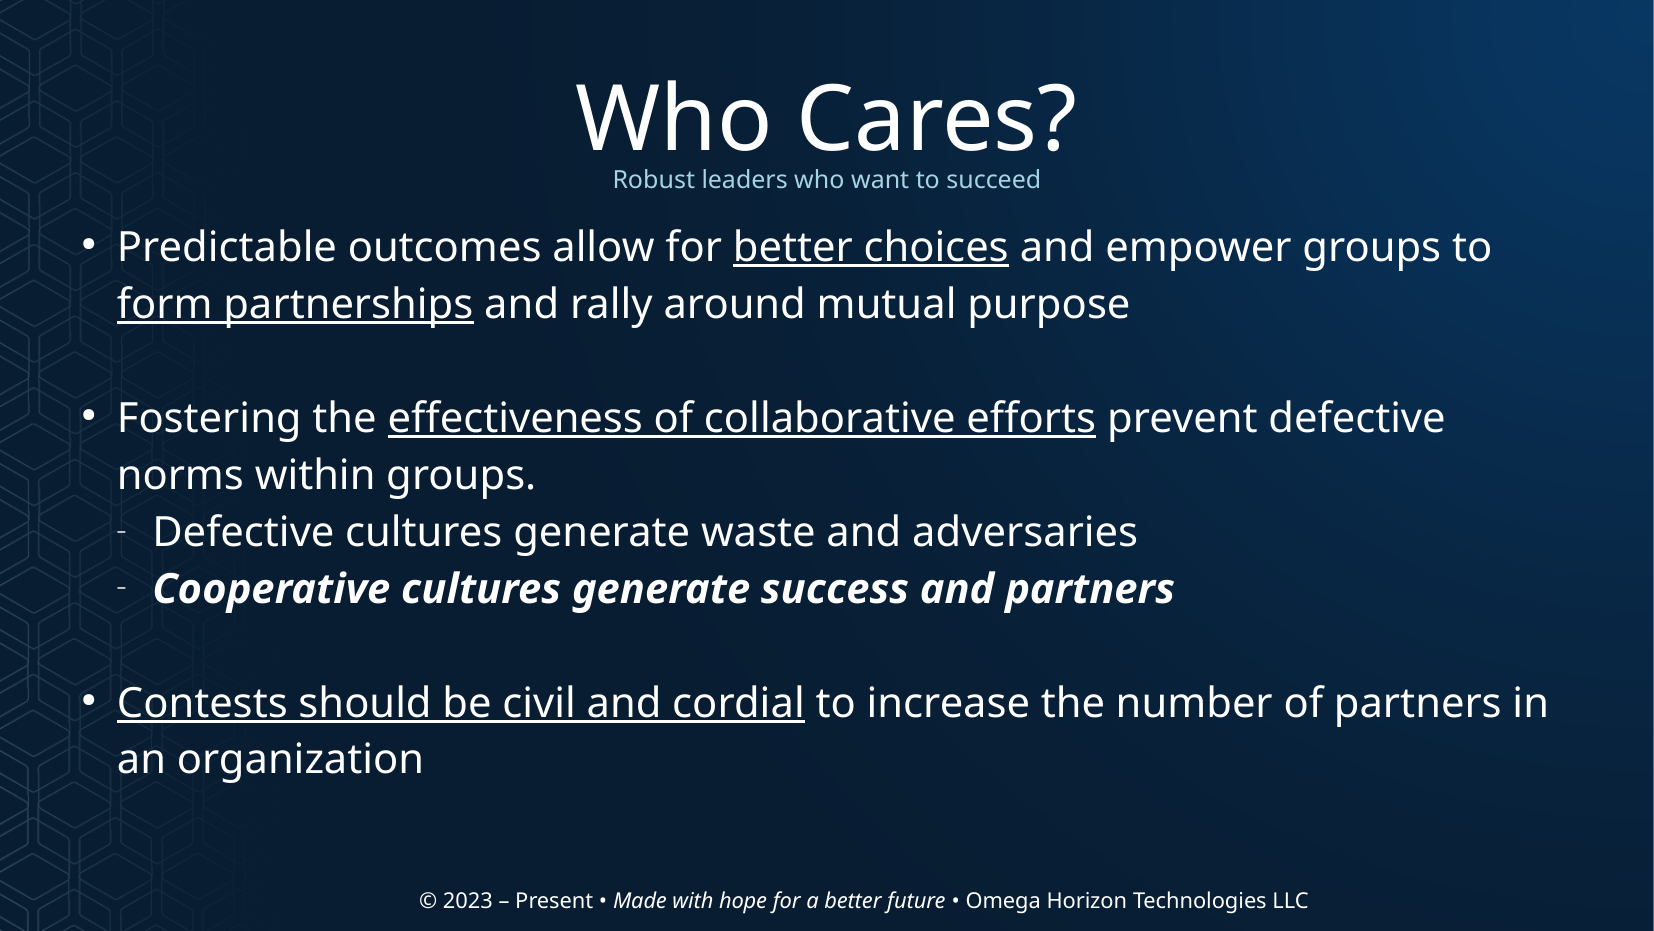

# Who Cares?
Robust leaders who want to succeed
Predictable outcomes allow for better choices and empower groups to form partnerships and rally around mutual purpose
Fostering the effectiveness of collaborative efforts prevent defective norms within groups.
Defective cultures generate waste and adversaries
Cooperative cultures generate success and partners
Contests should be civil and cordial to increase the number of partners in an organization